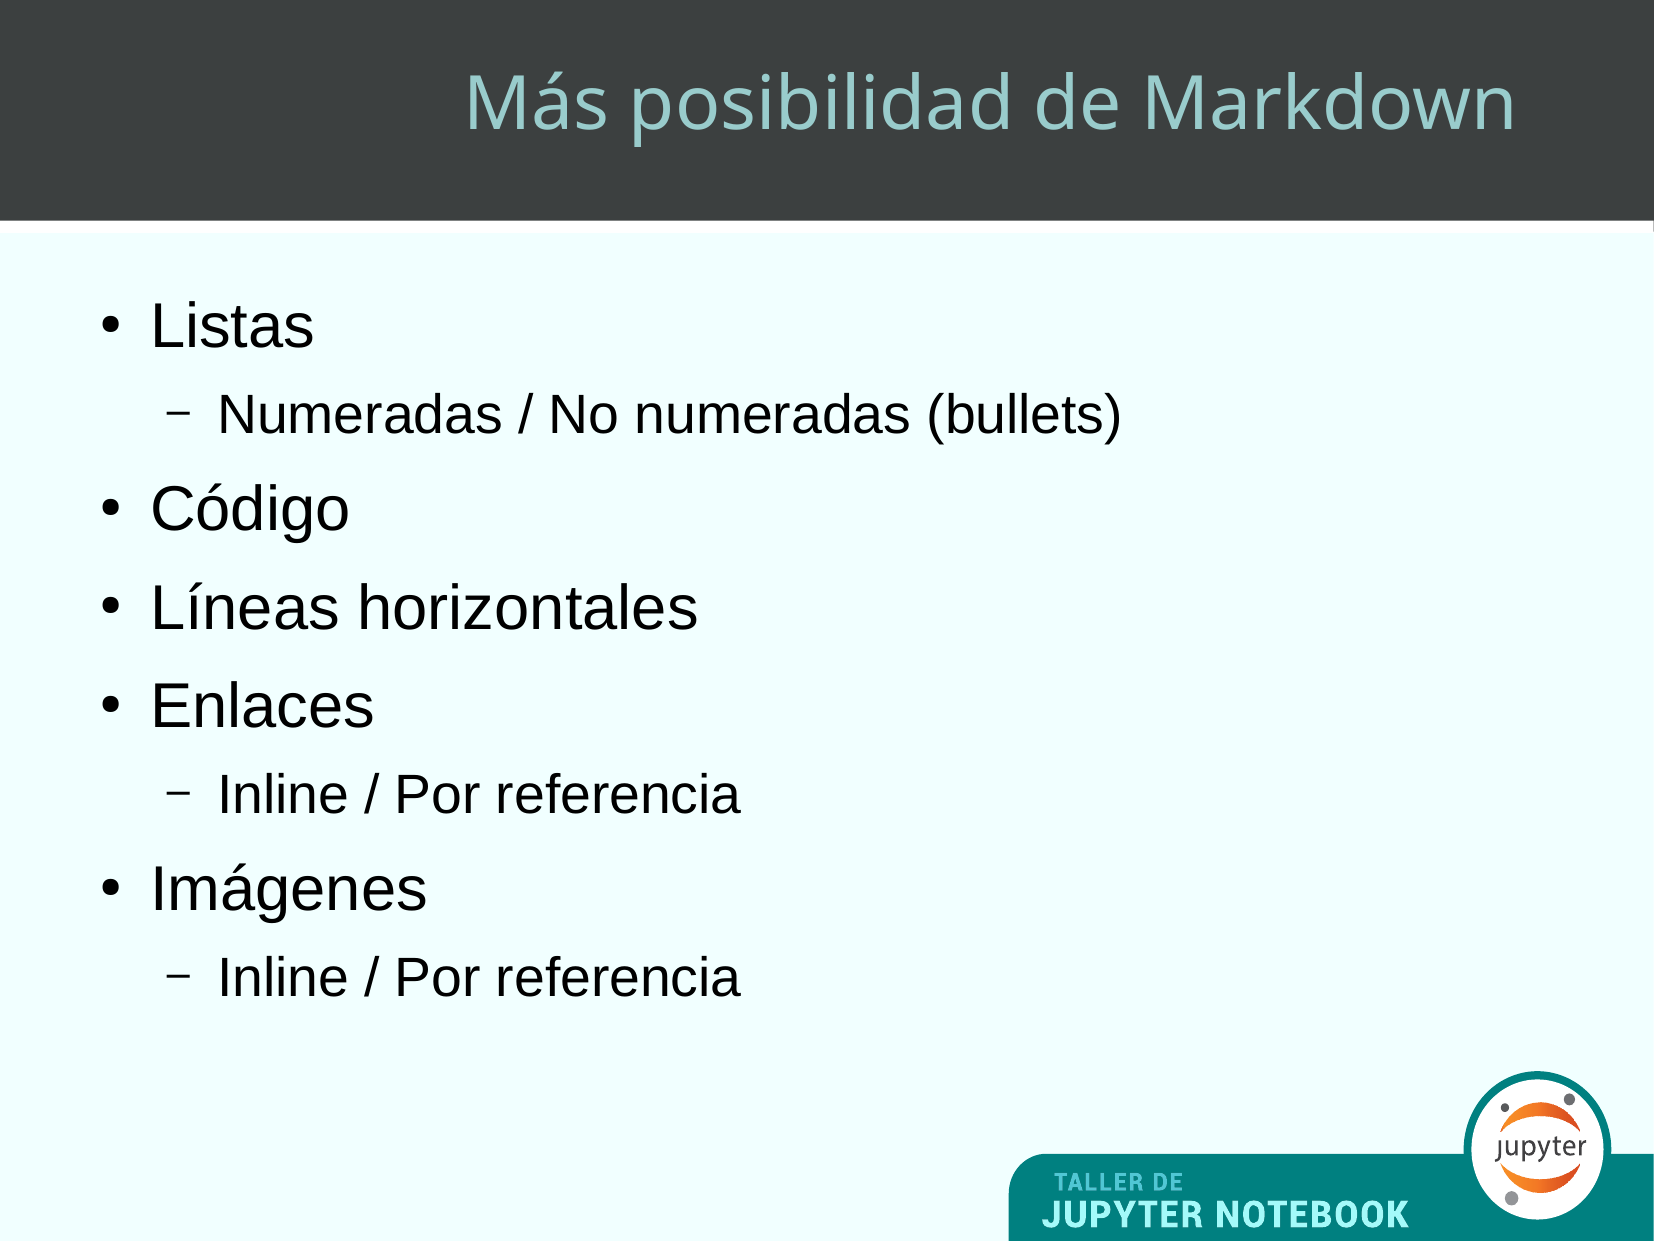

# Más posibilidad de Markdown
Listas
Numeradas / No numeradas (bullets)
Código
Líneas horizontales
Enlaces
Inline / Por referencia
Imágenes
Inline / Por referencia